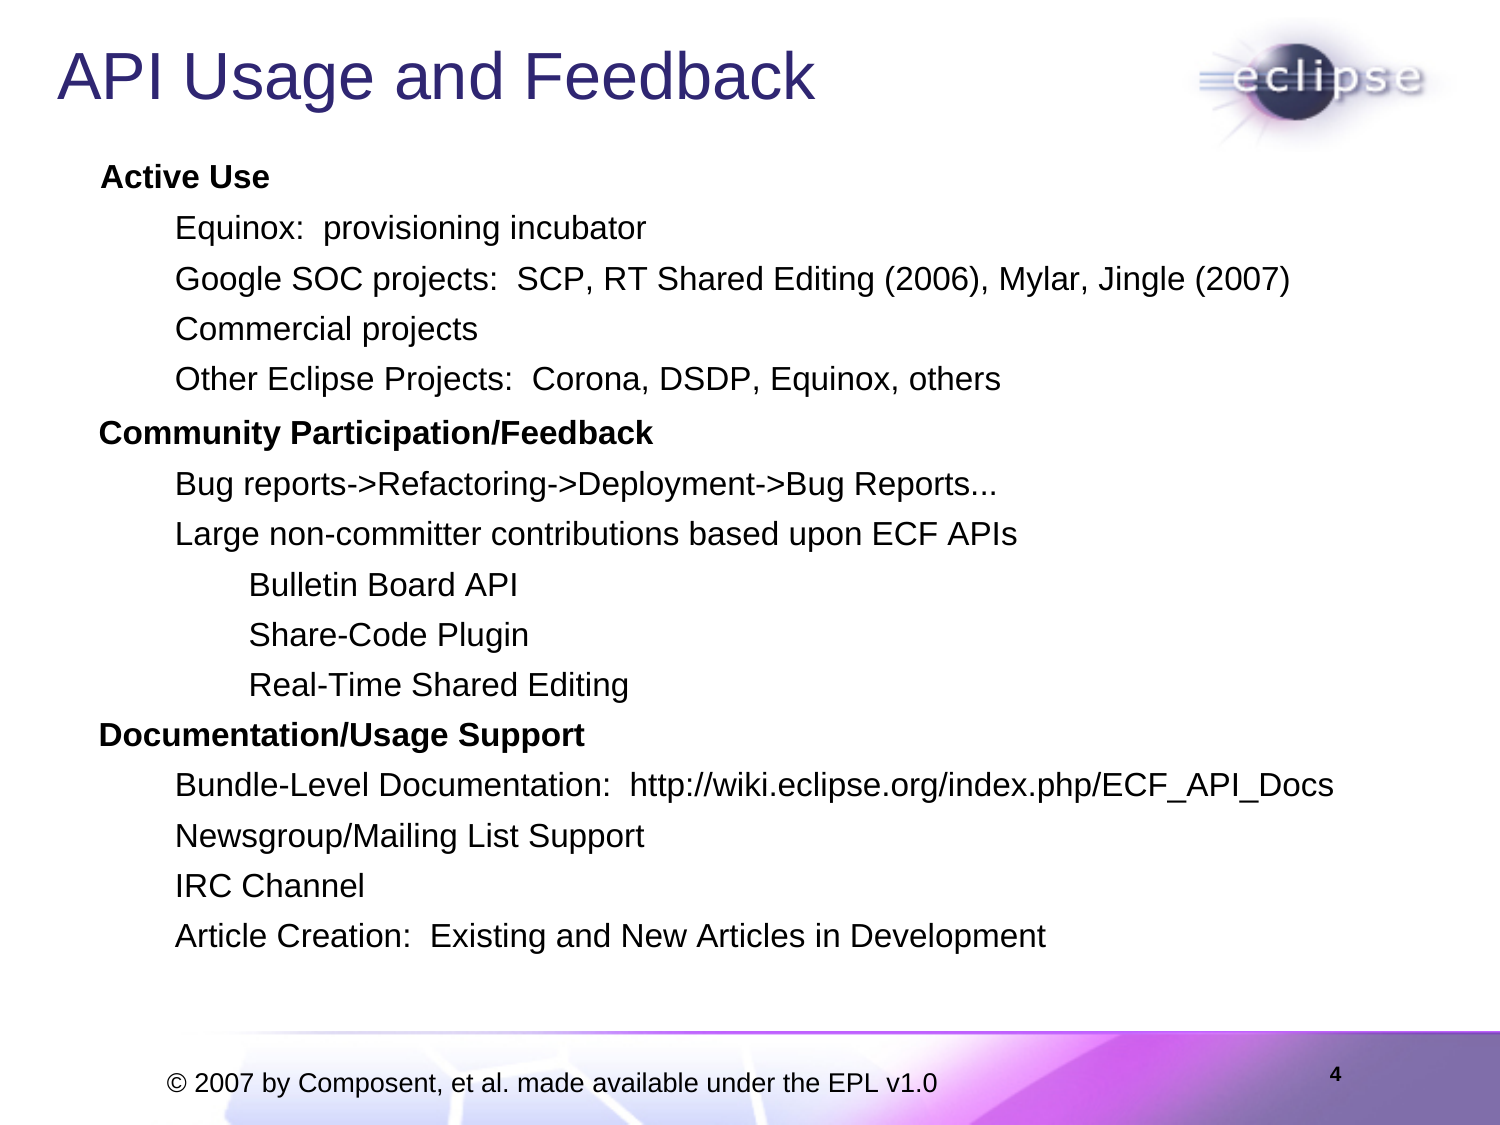

# API Usage and Feedback
Active Use
Equinox: provisioning incubator
Google SOC projects: SCP, RT Shared Editing (2006), Mylar, Jingle (2007)
Commercial projects
Other Eclipse Projects: Corona, DSDP, Equinox, others
Community Participation/Feedback
Bug reports->Refactoring->Deployment->Bug Reports...
Large non-committer contributions based upon ECF APIs
Bulletin Board API
Share-Code Plugin
Real-Time Shared Editing
Documentation/Usage Support
Bundle-Level Documentation: http://wiki.eclipse.org/index.php/ECF_API_Docs
Newsgroup/Mailing List Support
IRC Channel
Article Creation: Existing and New Articles in Development
4